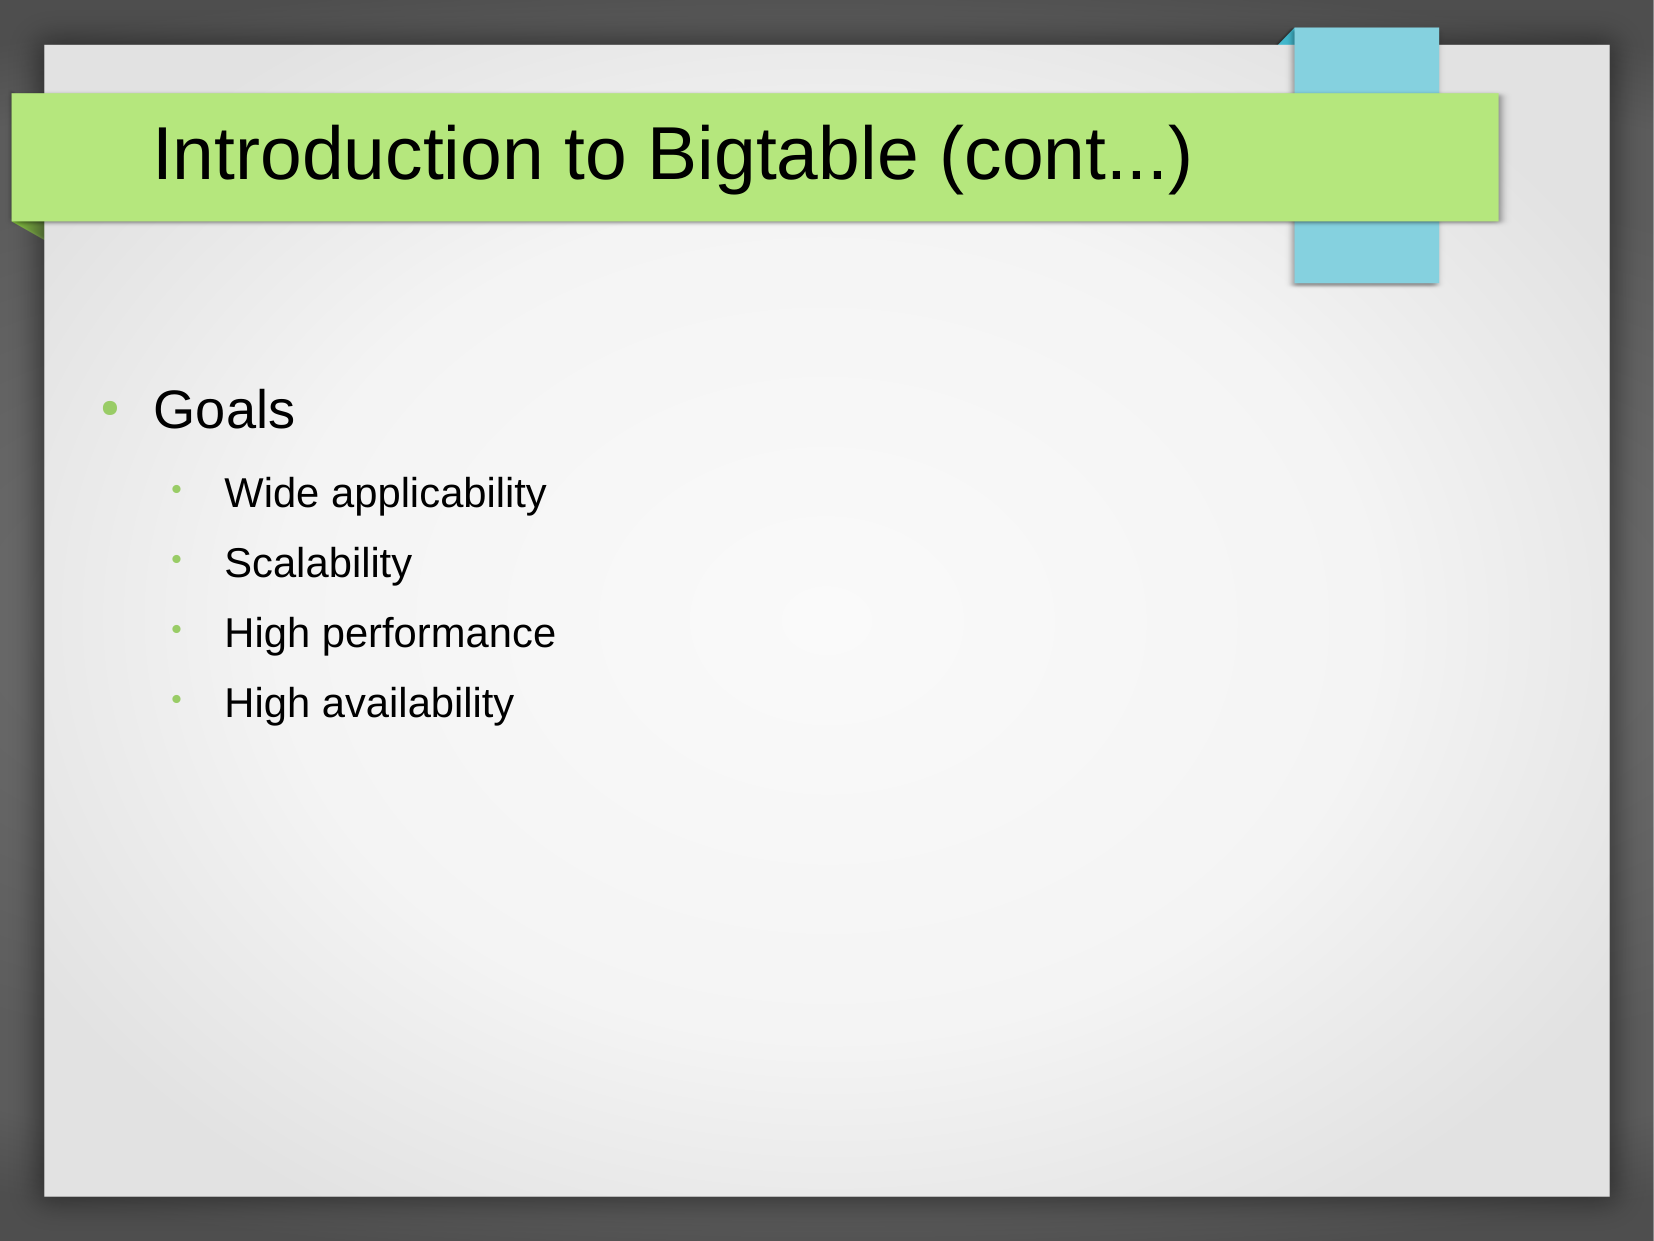

# Introduction to Bigtable (cont...)
Goals
Wide applicability
Scalability
High performance
High availability